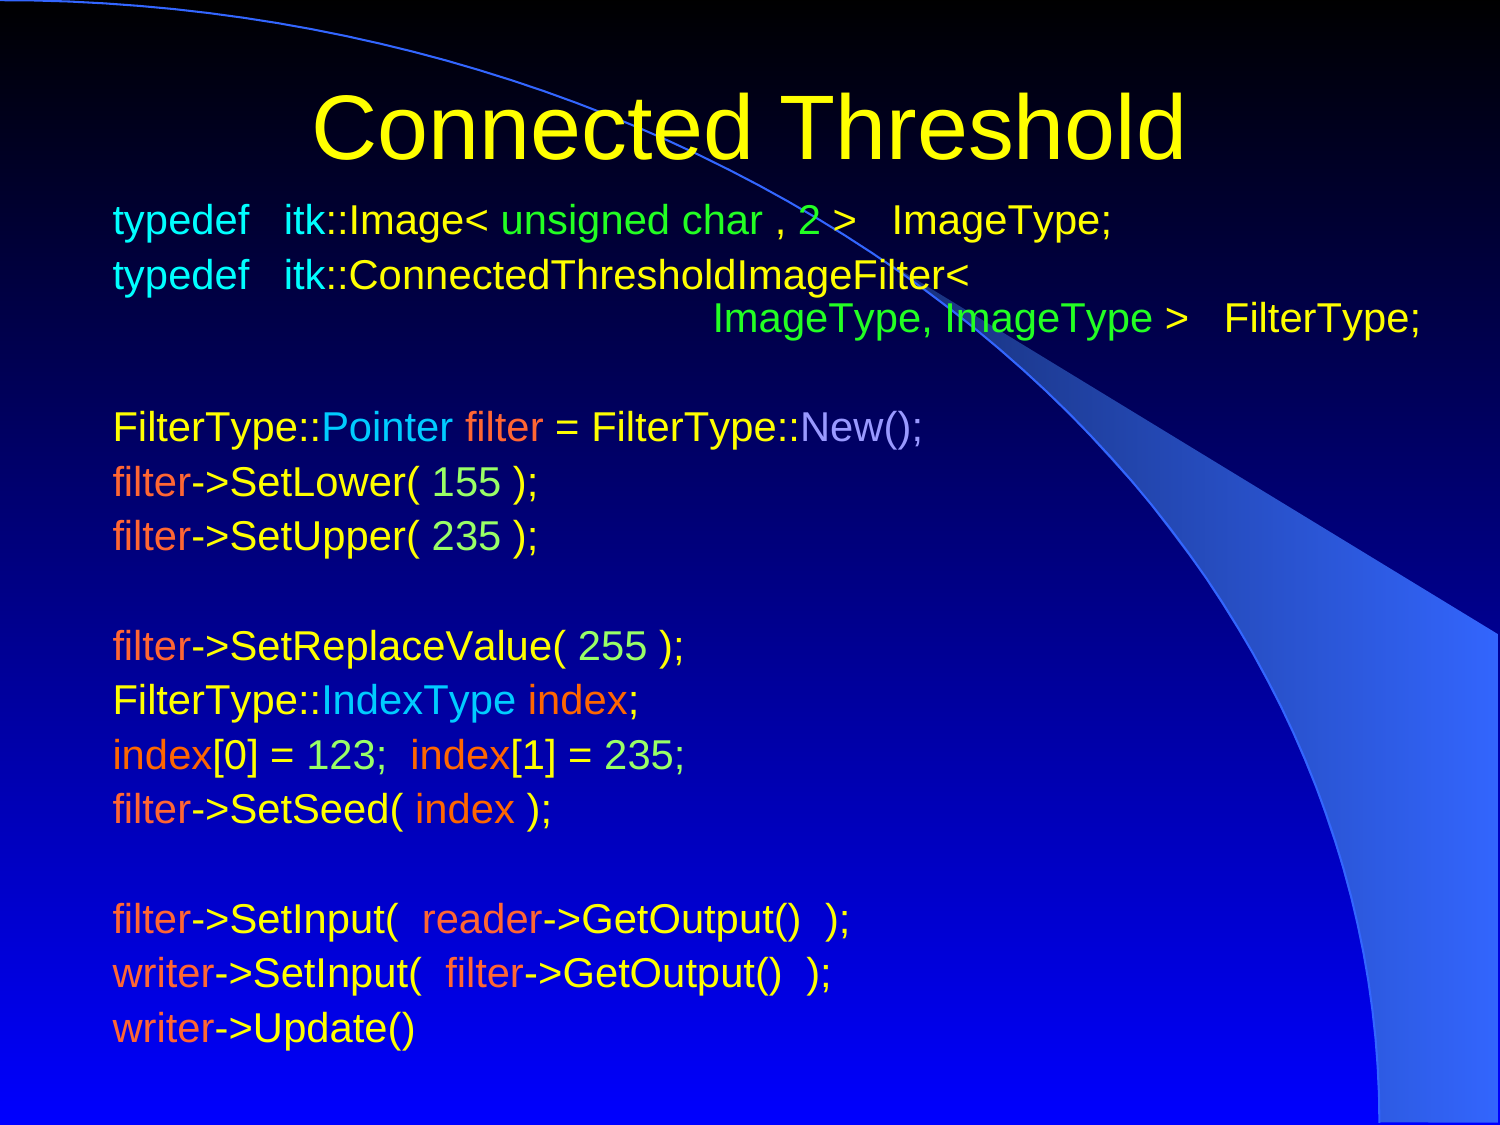

# Connected Threshold
typedef itk::Image< unsigned char , 2 > ImageType;
typedef itk::ConnectedThresholdImageFilter<
				ImageType, ImageType > FilterType;
FilterType::Pointer filter = FilterType::New();
filter->SetLower( 155 );
filter->SetUpper( 235 );
filter->SetReplaceValue( 255 );
FilterType::IndexType index;
index[0] = 123; index[1] = 235;
filter->SetSeed( index );
filter->SetInput( reader->GetOutput() );
writer->SetInput( filter->GetOutput() );
writer->Update()